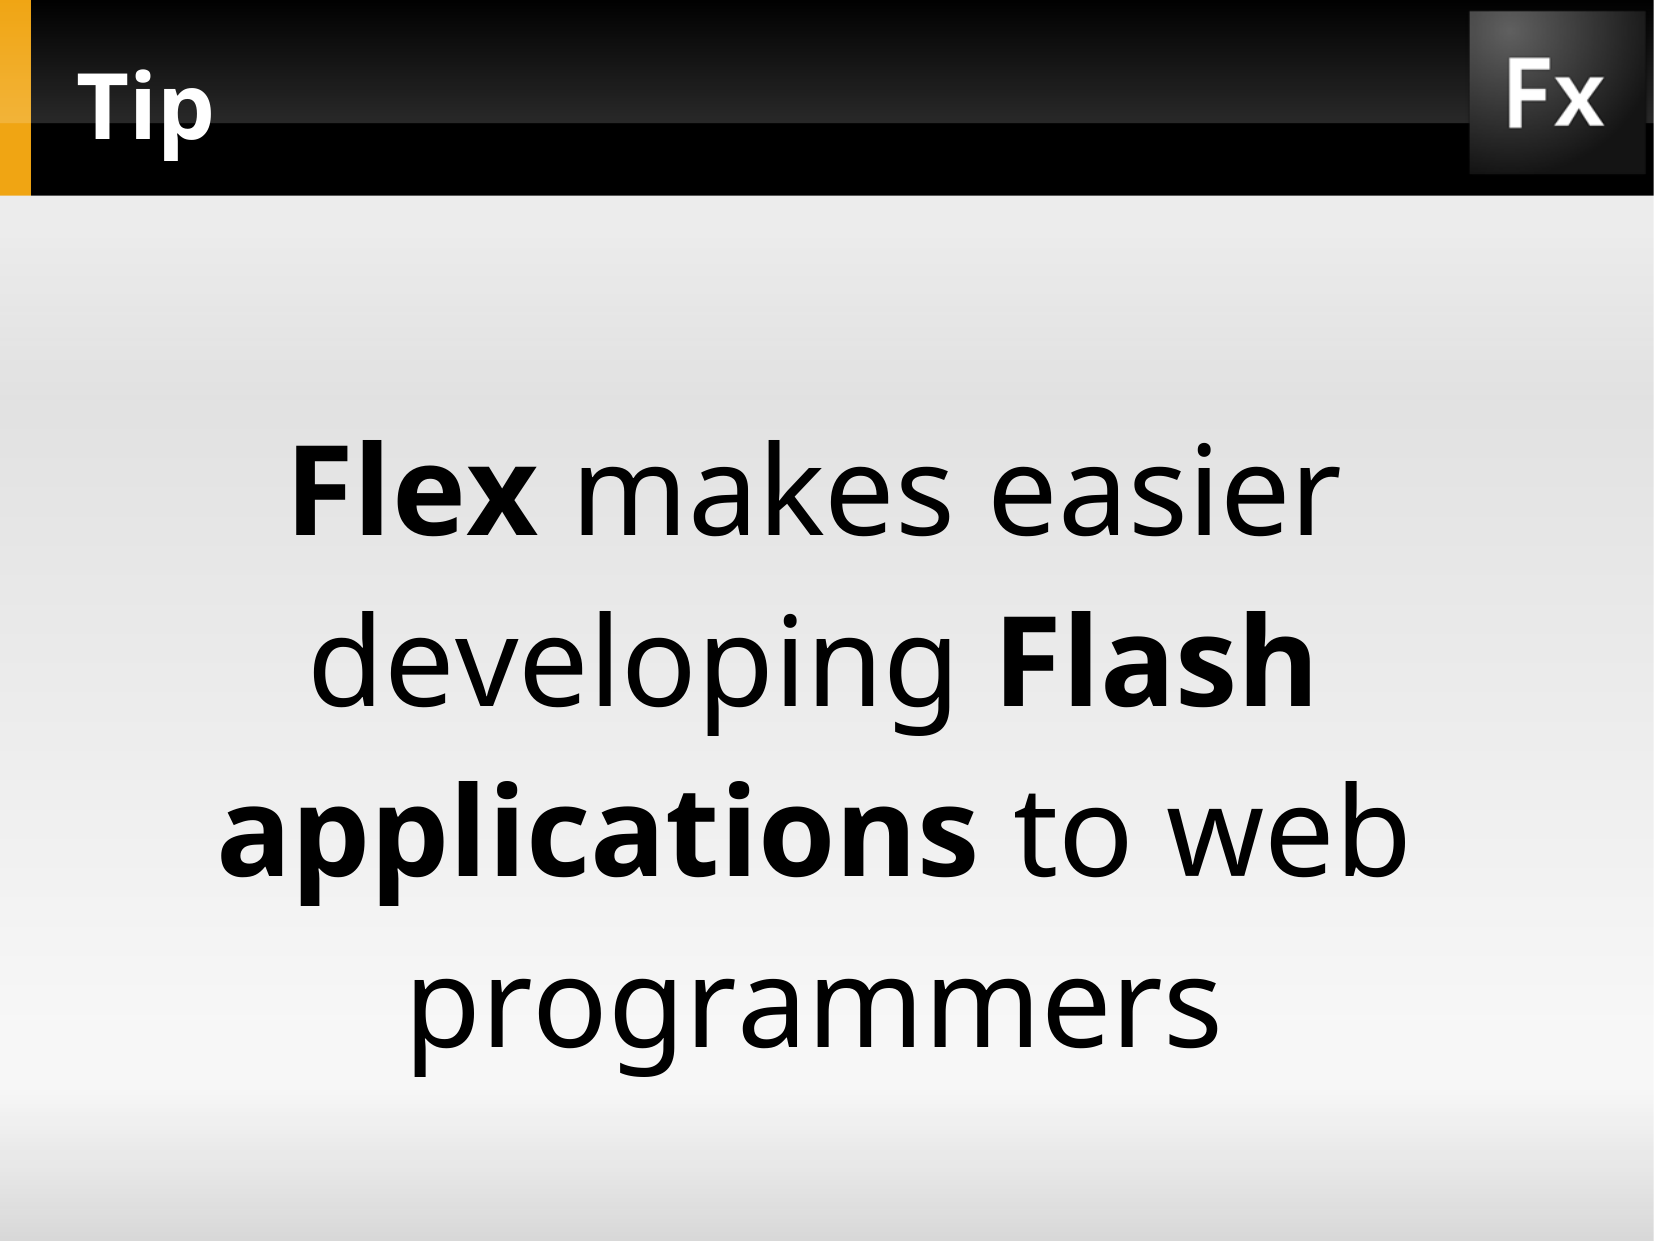

# Tip
Flex makes easier developing Flash applications to web programmers